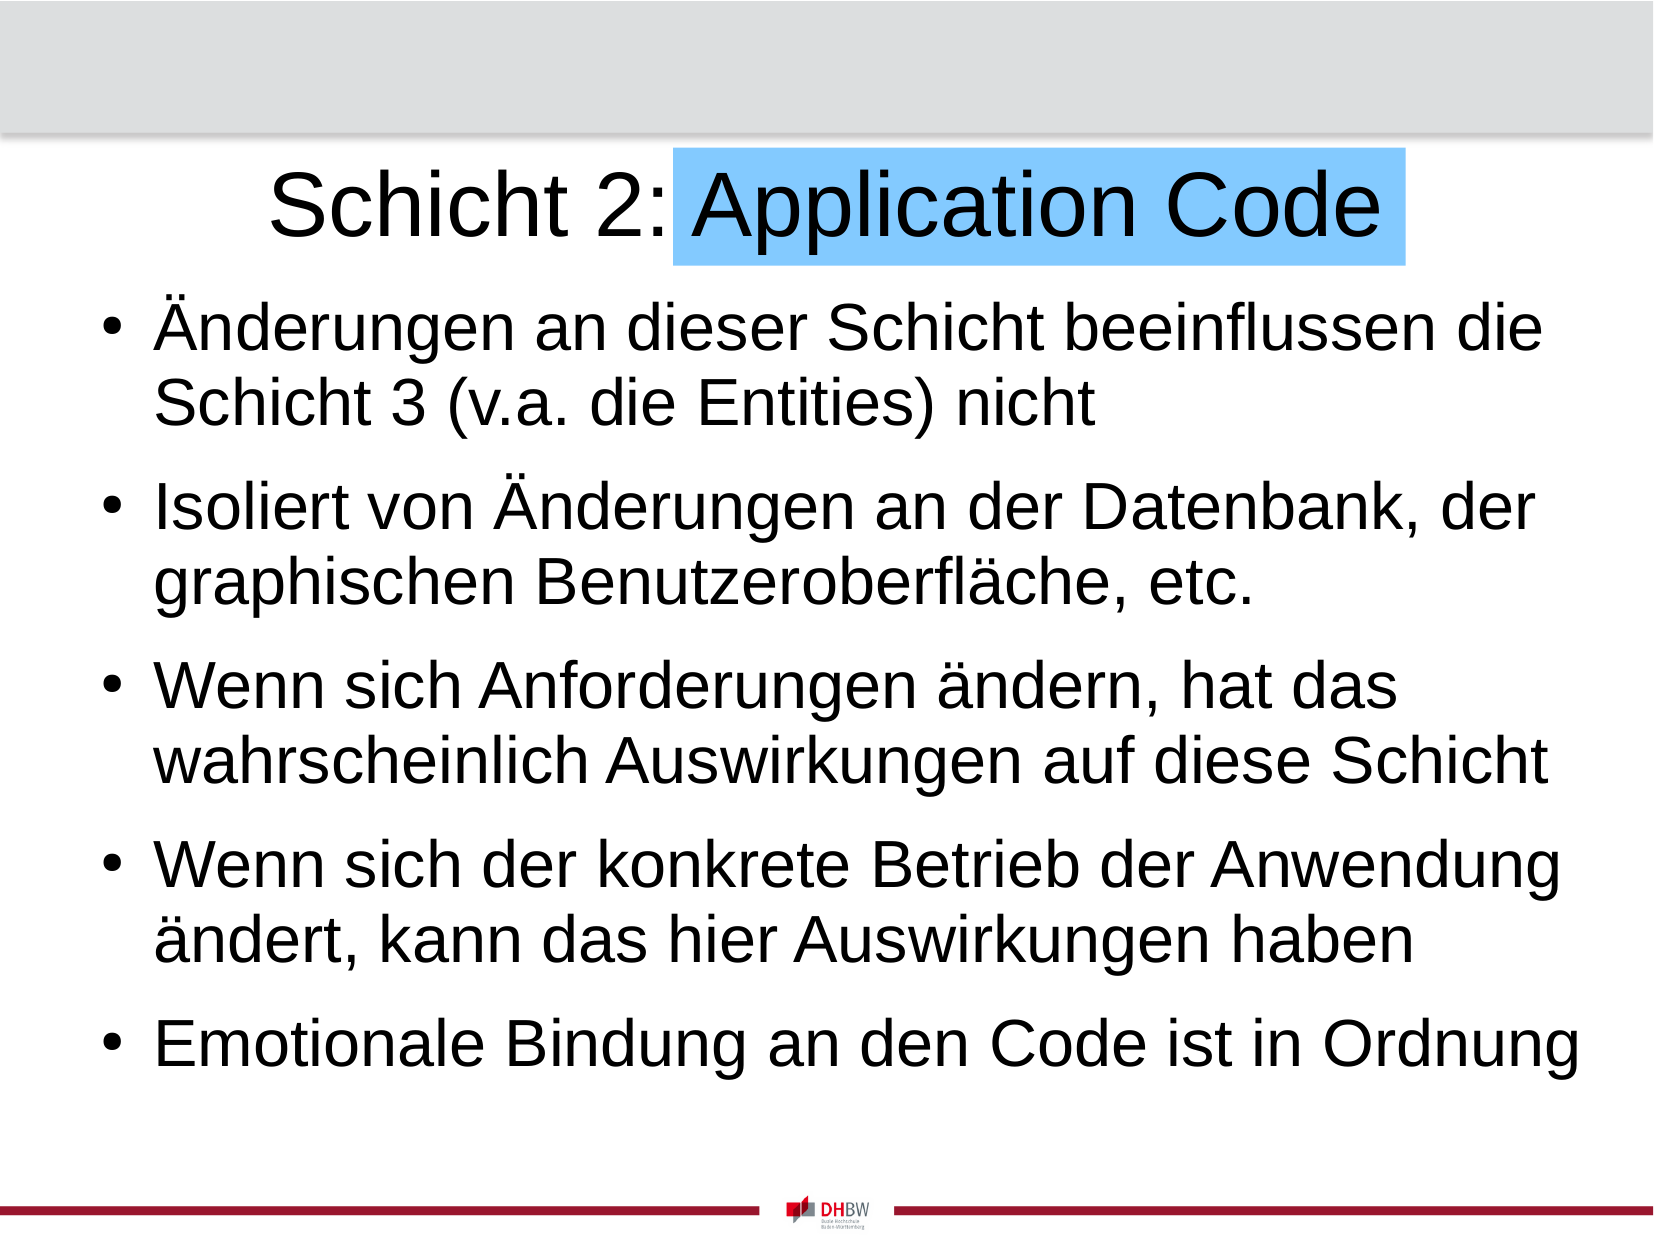

# Schicht 2: Application Code
Änderungen an dieser Schicht beeinflussen die Schicht 3 (v.a. die Entities) nicht
Isoliert von Änderungen an der Datenbank, der graphischen Benutzeroberfläche, etc.
Wenn sich Anforderungen ändern, hat das wahrscheinlich Auswirkungen auf diese Schicht
Wenn sich der konkrete Betrieb der Anwendung ändert, kann das hier Auswirkungen haben
Emotionale Bindung an den Code ist in Ordnung